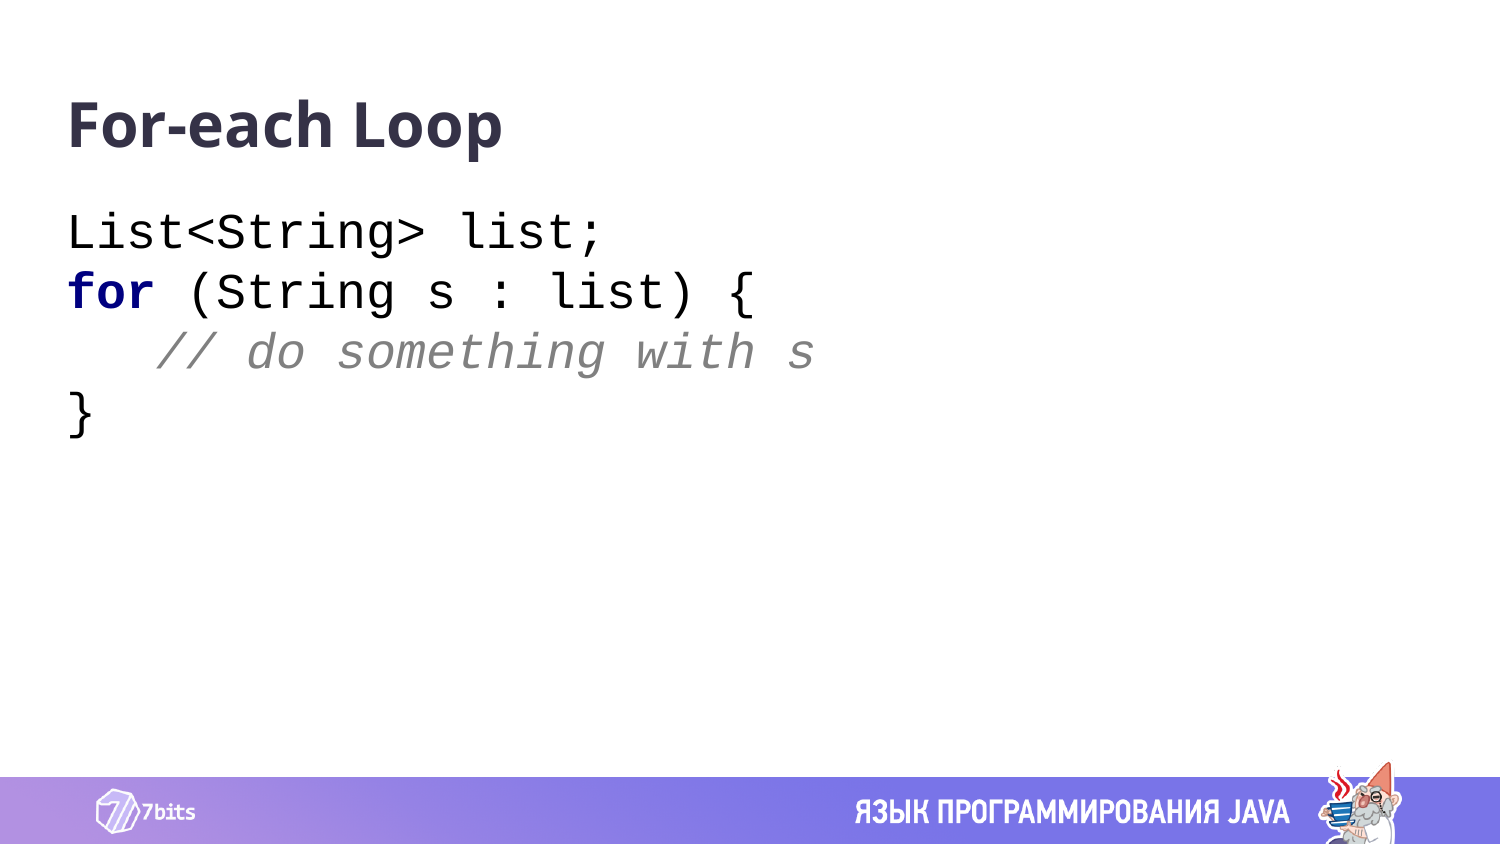

# For-each Loop
List<String> list;
for (String s : list) {
 // do something with s
}